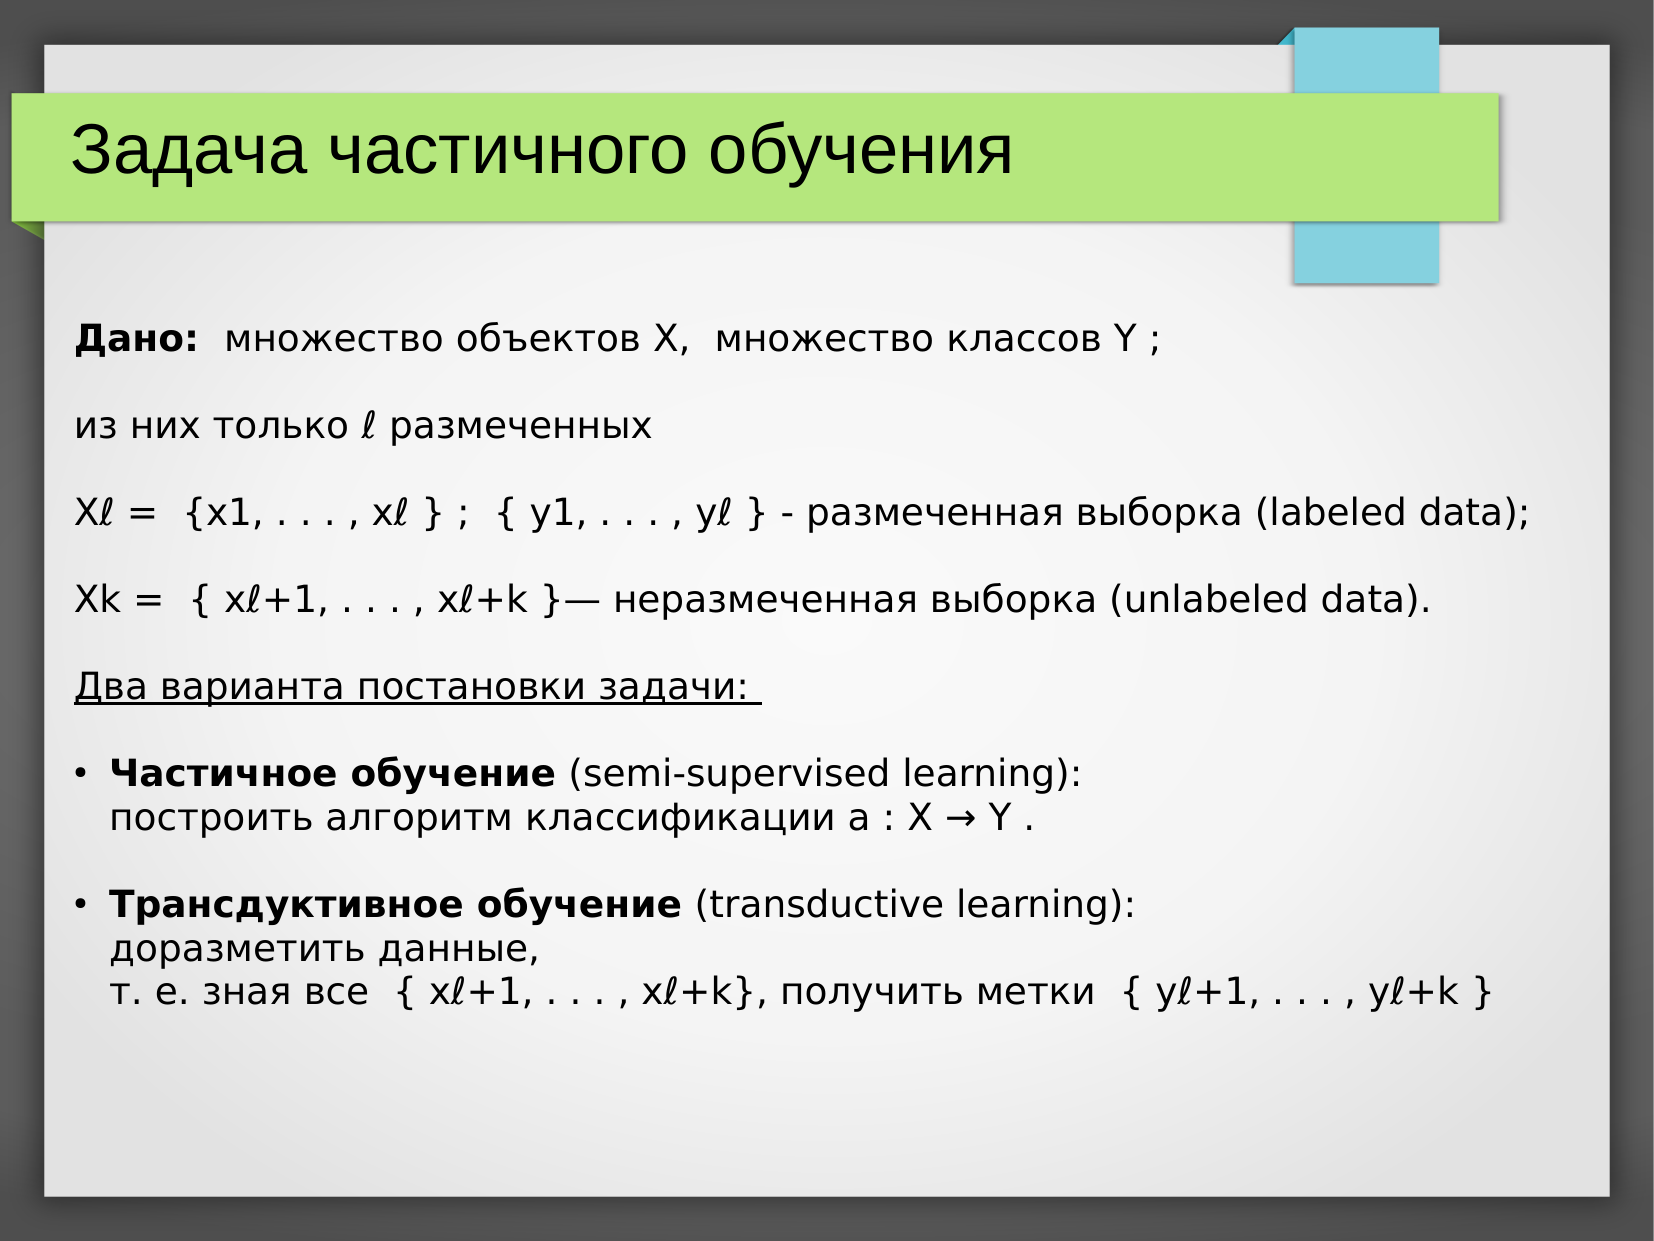

# Задача частичного обучения
Дано: множество объектов X, множество классов Y ;
из них только ℓ размеченных
Xℓ = {x1, . . . , xℓ } ; { y1, . . . , yℓ } - размеченная выборка (labeled data);
Xk = { xℓ+1, . . . , xℓ+k }— неразмеченная выборка (unlabeled data).
Два варианта постановки задачи:
Частичное обучение (semi-supervised learning):
построить алгоритм классификации a : X → Y .
Трансдуктивное обучение (transductive learning):
доразметить данные,
т. е. зная все { xℓ+1, . . . , xℓ+k}, получить метки { yℓ+1, . . . , yℓ+k }